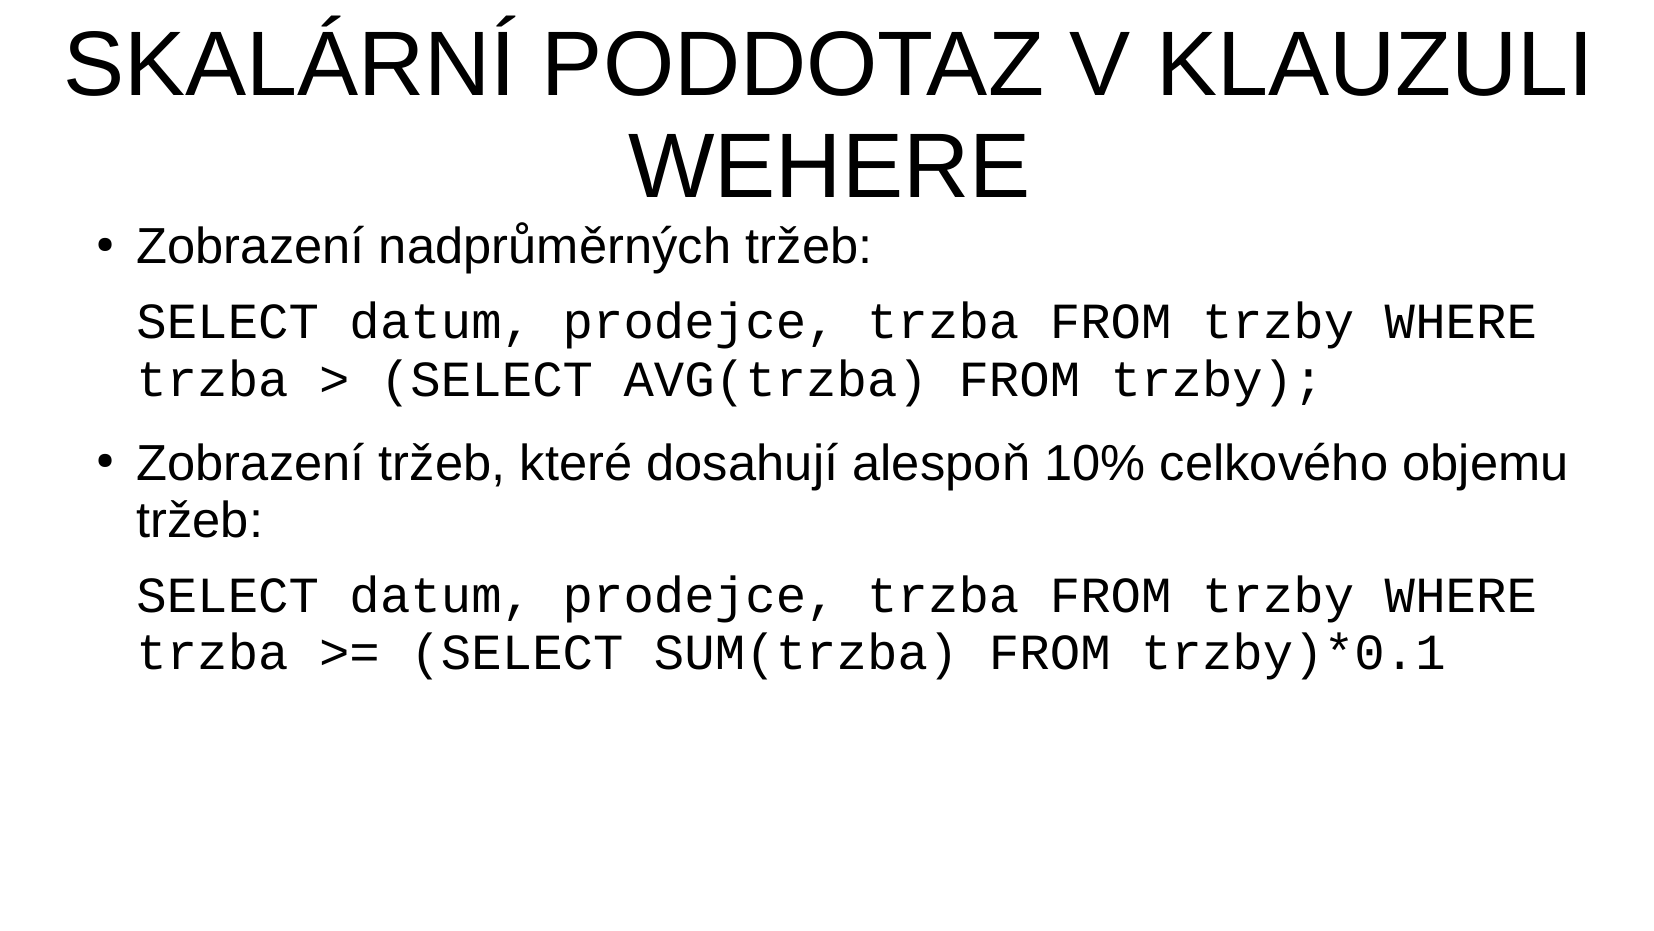

# SKALÁRNÍ PODDOTAZ V KLAUZULI WEHERE
Zobrazení nadprůměrných tržeb:
SELECT datum, prodejce, trzba FROM trzby WHERE trzba > (SELECT AVG(trzba) FROM trzby);
Zobrazení tržeb, které dosahují alespoň 10% celkového objemu tržeb:
SELECT datum, prodejce, trzba FROM trzby WHERE trzba >= (SELECT SUM(trzba) FROM trzby)*0.1